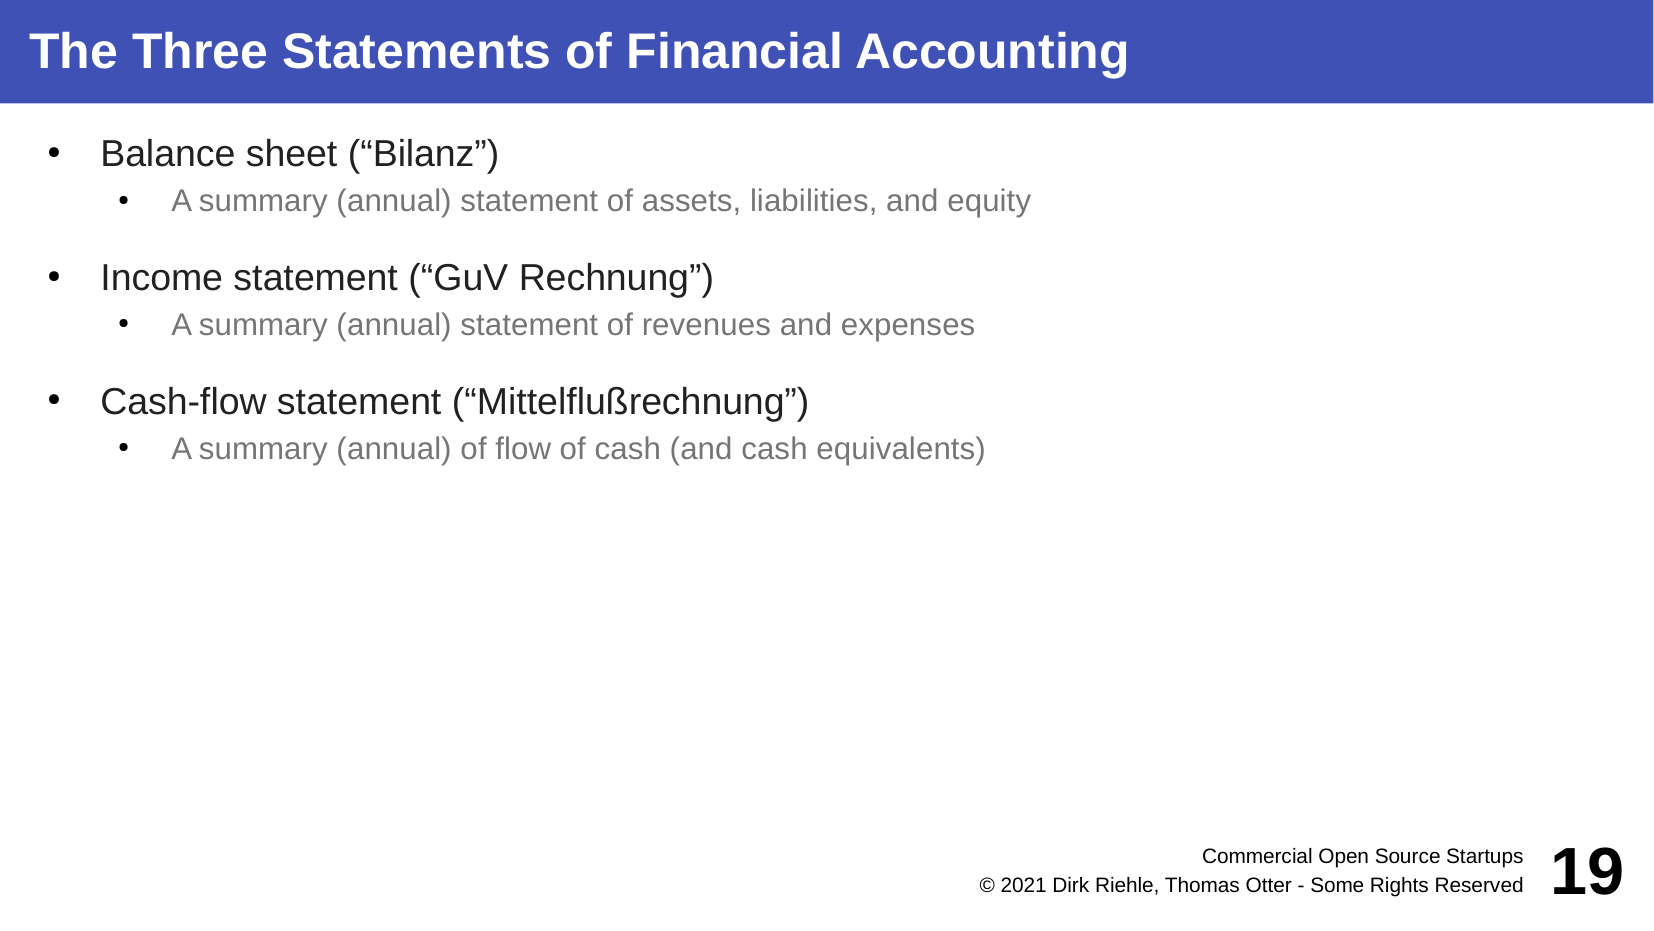

# The Three Statements of Financial Accounting
Balance sheet (“Bilanz”)
A summary (annual) statement of assets, liabilities, and equity
Income statement (“GuV Rechnung”)
A summary (annual) statement of revenues and expenses
Cash-flow statement (“Mittelflußrechnung”)
A summary (annual) of flow of cash (and cash equivalents)
Commercial Open Source Startups
19
© 2021 Dirk Riehle, Thomas Otter - Some Rights Reserved